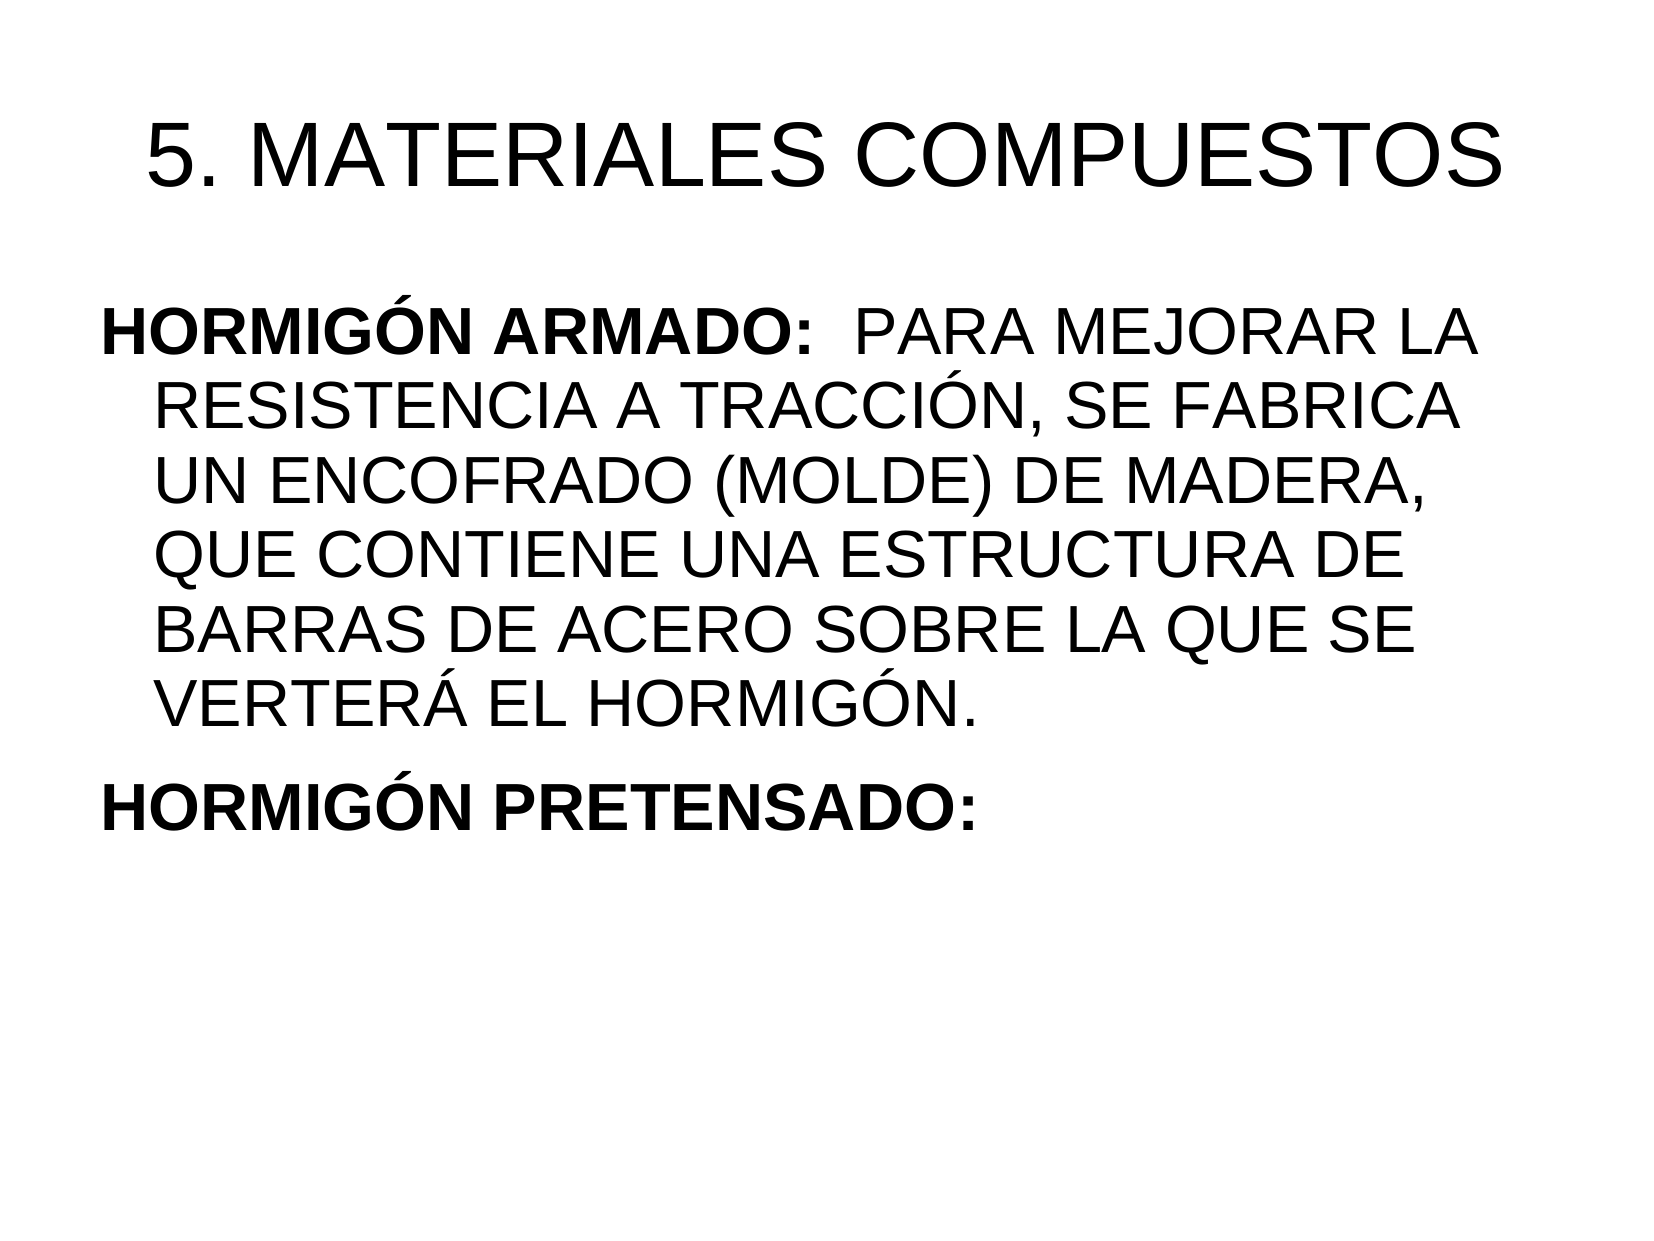

# 5. MATERIALES COMPUESTOS
HORMIGÓN ARMADO: PARA MEJORAR LA RESISTENCIA A TRACCIÓN, SE FABRICA UN ENCOFRADO (MOLDE) DE MADERA, QUE CONTIENE UNA ESTRUCTURA DE BARRAS DE ACERO SOBRE LA QUE SE VERTERÁ EL HORMIGÓN.
HORMIGÓN PRETENSADO: